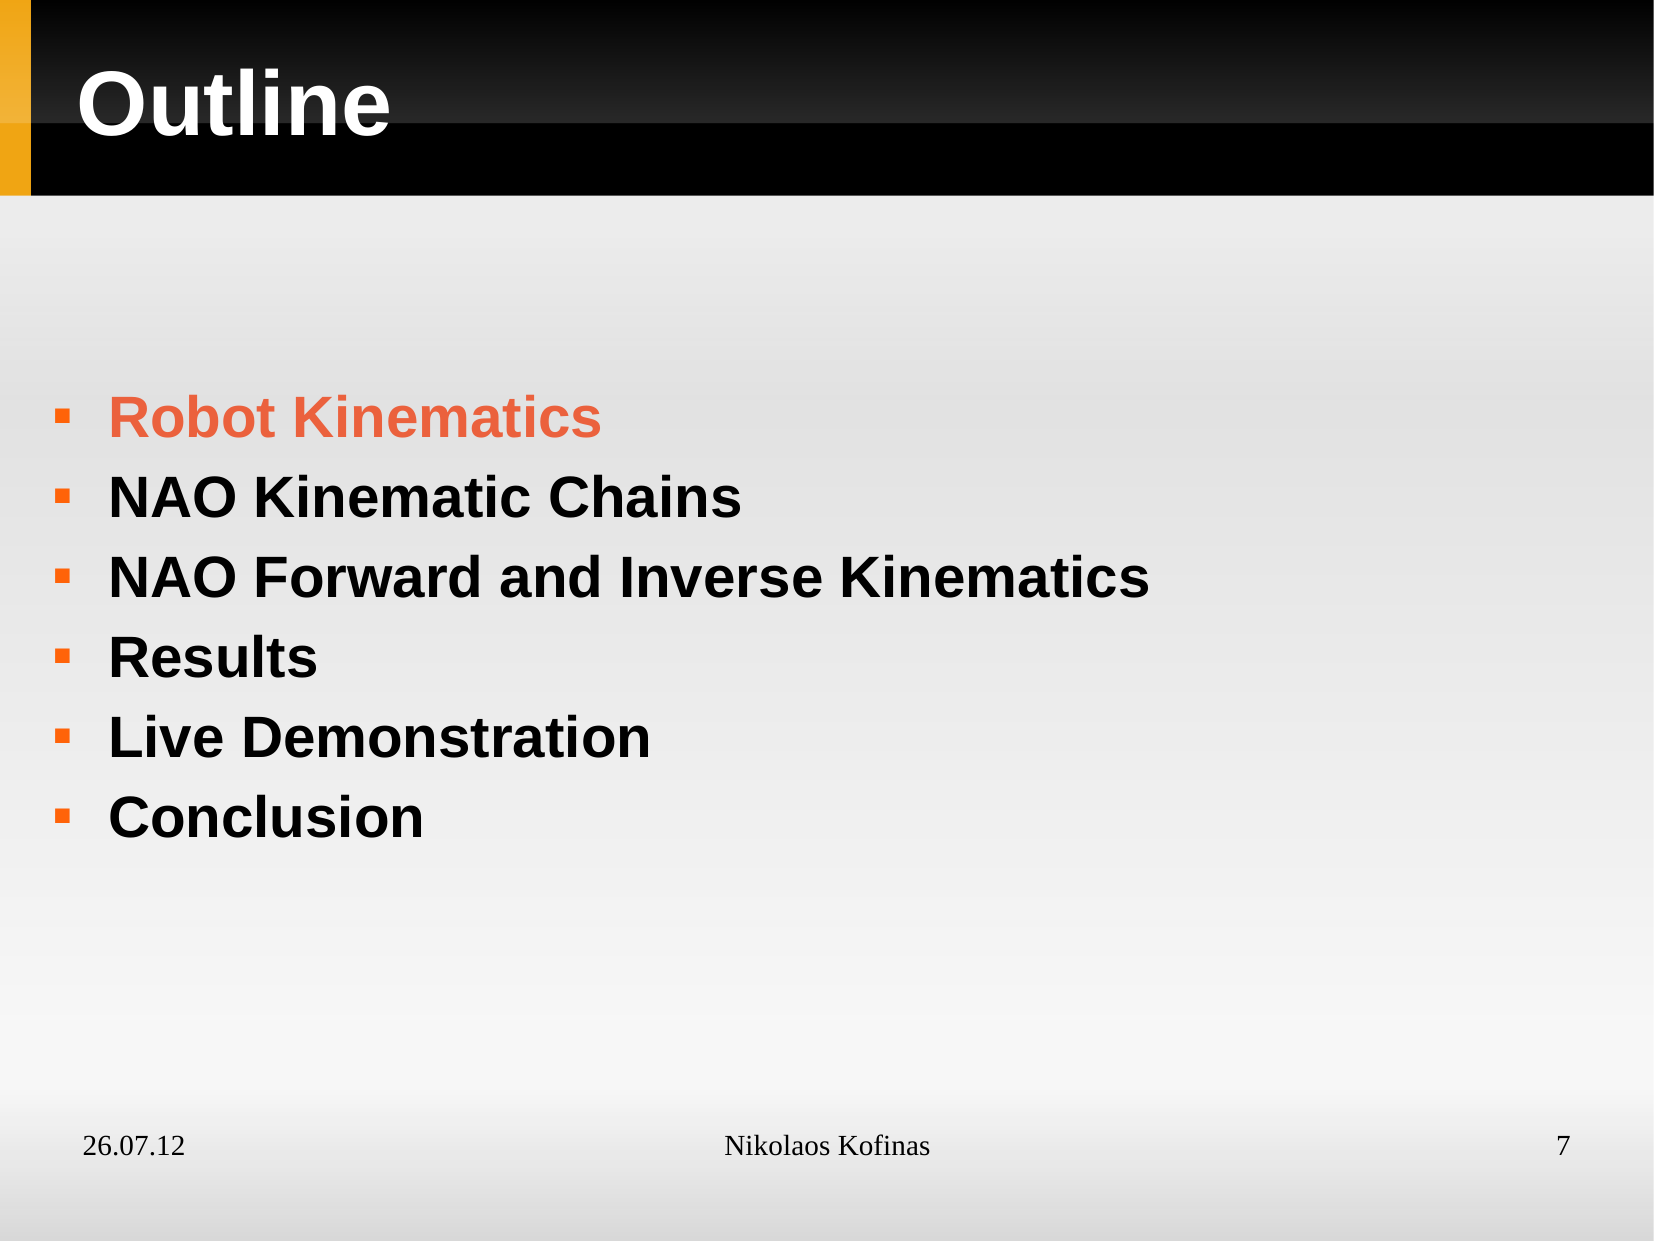

# Outline
Robot Kinematics
NAO Kinematic Chains
NAO Forward and Inverse Kinematics
Results
Live Demonstration
Conclusion
26.07.12
Νικόλαος Κοφινάς
7